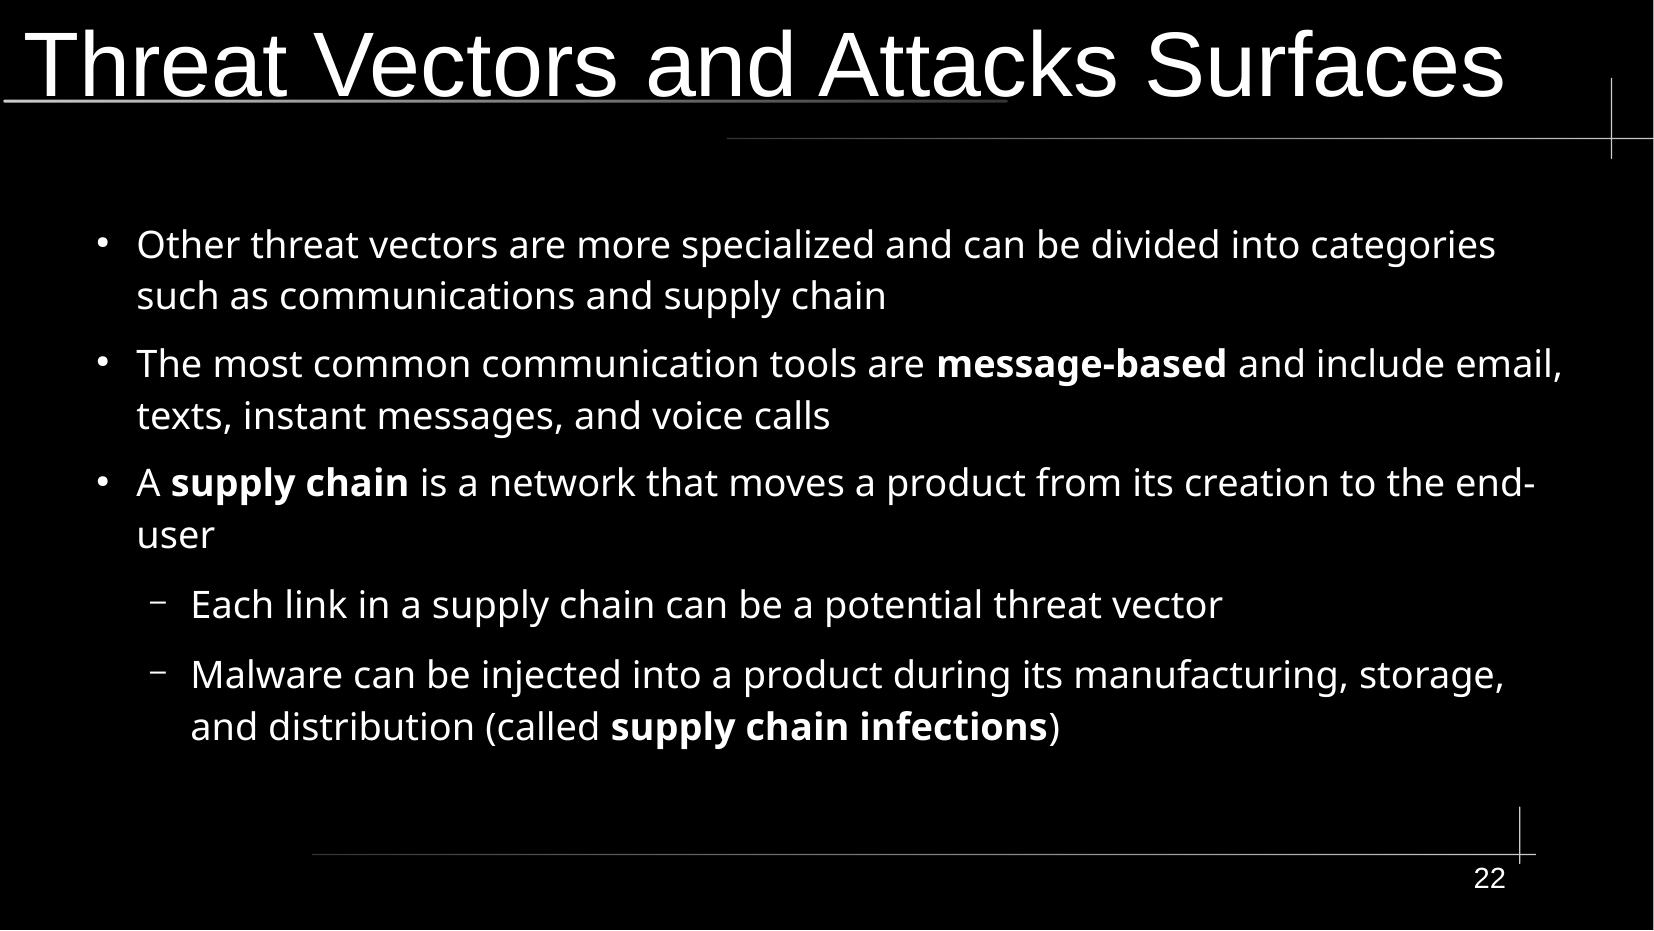

# Threat Vectors and Attacks Surfaces
Other threat vectors are more specialized and can be divided into categories such as communications and supply chain
The most common communication tools are message-based and include email, texts, instant messages, and voice calls
A supply chain is a network that moves a product from its creation to the end-user
Each link in a supply chain can be a potential threat vector
Malware can be injected into a product during its manufacturing, storage, and distribution (called supply chain infections)
22